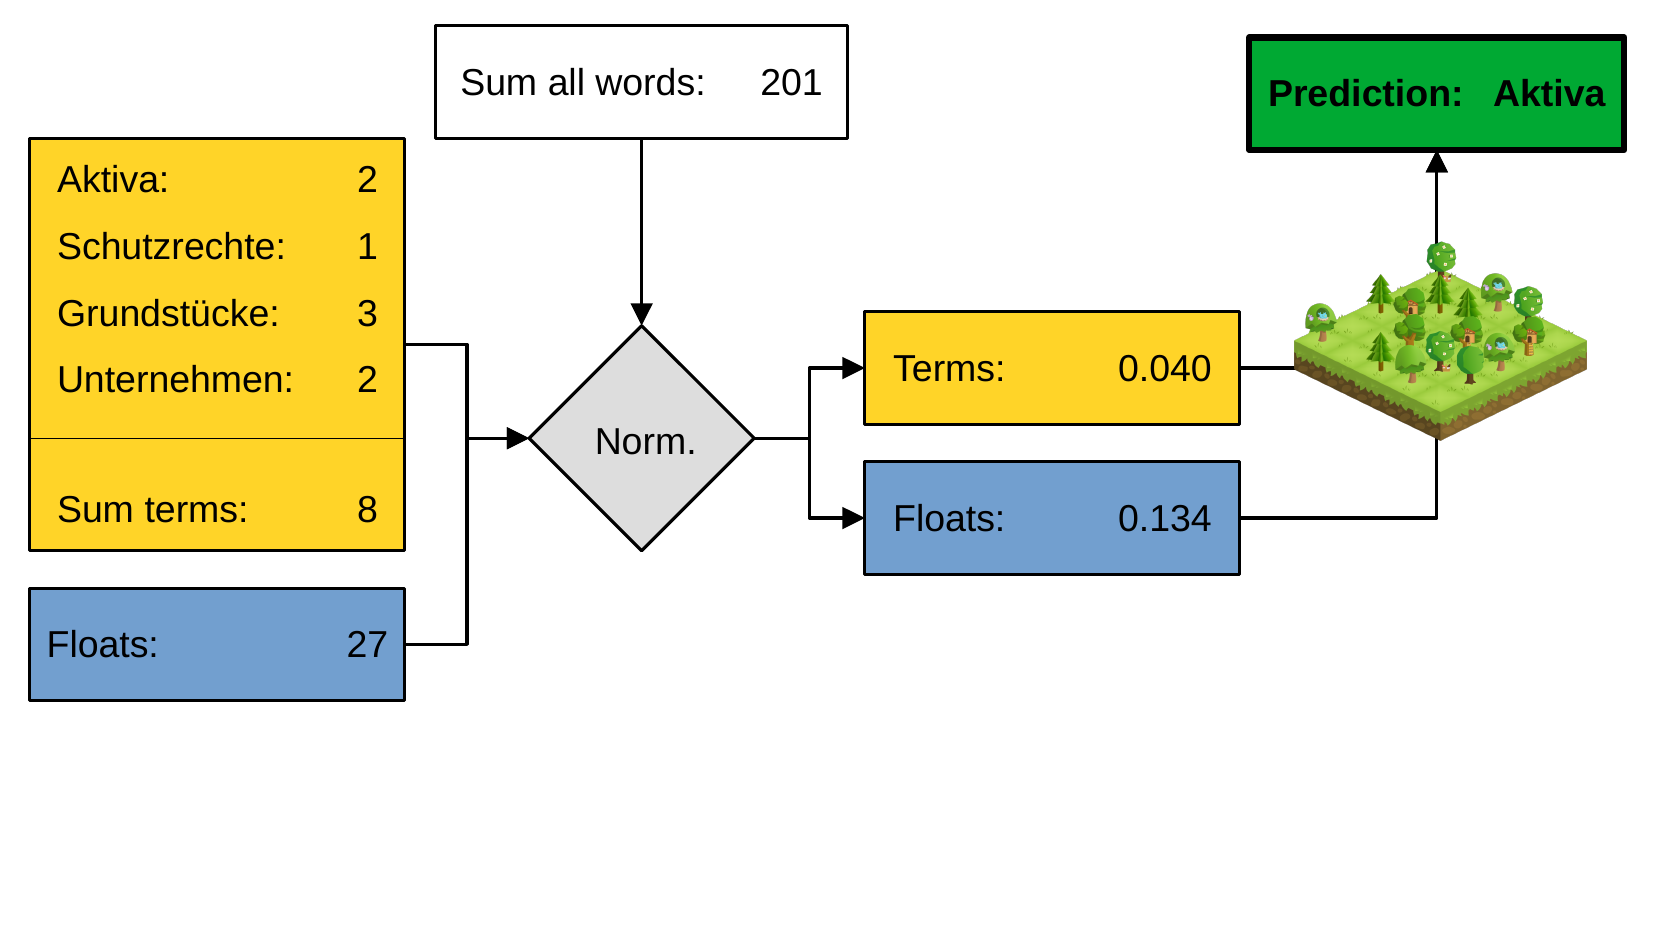

Sum all words:	201
Prediction:	Aktiva
Aktiva:			2
Schutzrechte:	1
Grundstücke:		3
Unternehmen:	2
Sum terms:		8
Terms:		0.040
Norm.
Floats:		0.134
Floats:			27